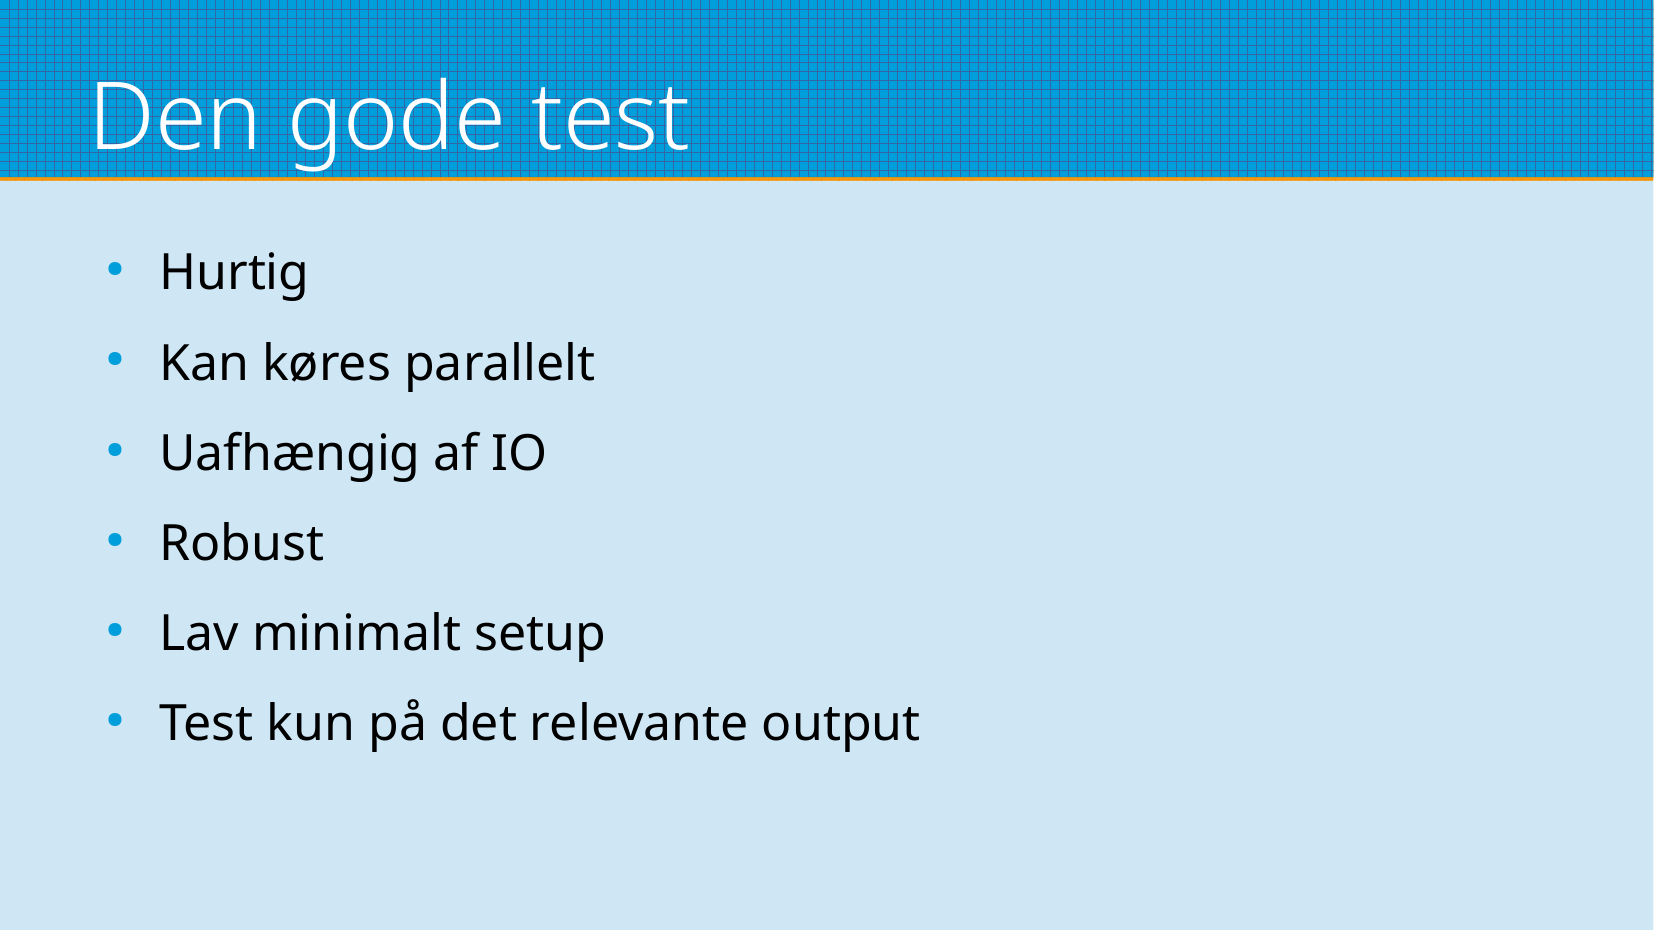

# Den gode test
Hurtig
Kan køres parallelt
Uafhængig af IO
Robust
Lav minimalt setup
Test kun på det relevante output